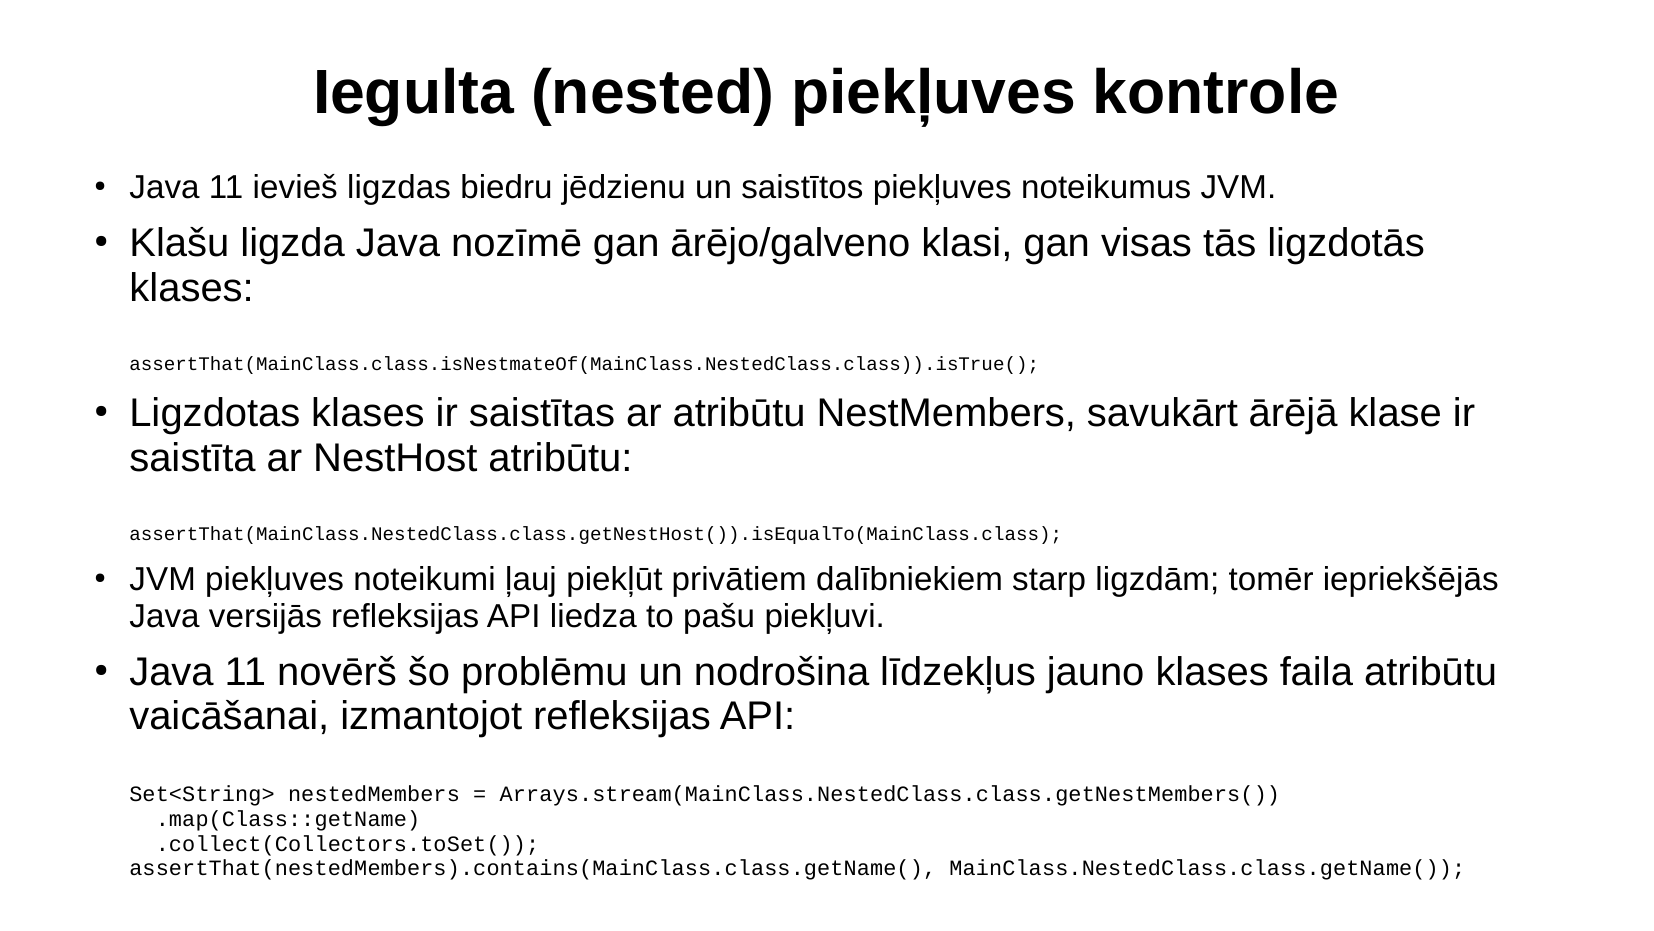

# Iegulta (nested) piekļuves kontrole
Java 11 ievieš ligzdas biedru jēdzienu un saistītos piekļuves noteikumus JVM.
Klašu ligzda Java nozīmē gan ārējo/galveno klasi, gan visas tās ligzdotās klases:
assertThat(MainClass.class.isNestmateOf(MainClass.NestedClass.class)).isTrue();
Ligzdotas klases ir saistītas ar atribūtu NestMembers, savukārt ārējā klase ir saistīta ar NestHost atribūtu:
assertThat(MainClass.NestedClass.class.getNestHost()).isEqualTo(MainClass.class);
JVM piekļuves noteikumi ļauj piekļūt privātiem dalībniekiem starp ligzdām; tomēr iepriekšējās Java versijās refleksijas API liedza to pašu piekļuvi.
Java 11 novērš šo problēmu un nodrošina līdzekļus jauno klases faila atribūtu vaicāšanai, izmantojot refleksijas API:
Set<String> nestedMembers = Arrays.stream(MainClass.NestedClass.class.getNestMembers())
 .map(Class::getName)
 .collect(Collectors.toSet());
assertThat(nestedMembers).contains(MainClass.class.getName(), MainClass.NestedClass.class.getName());